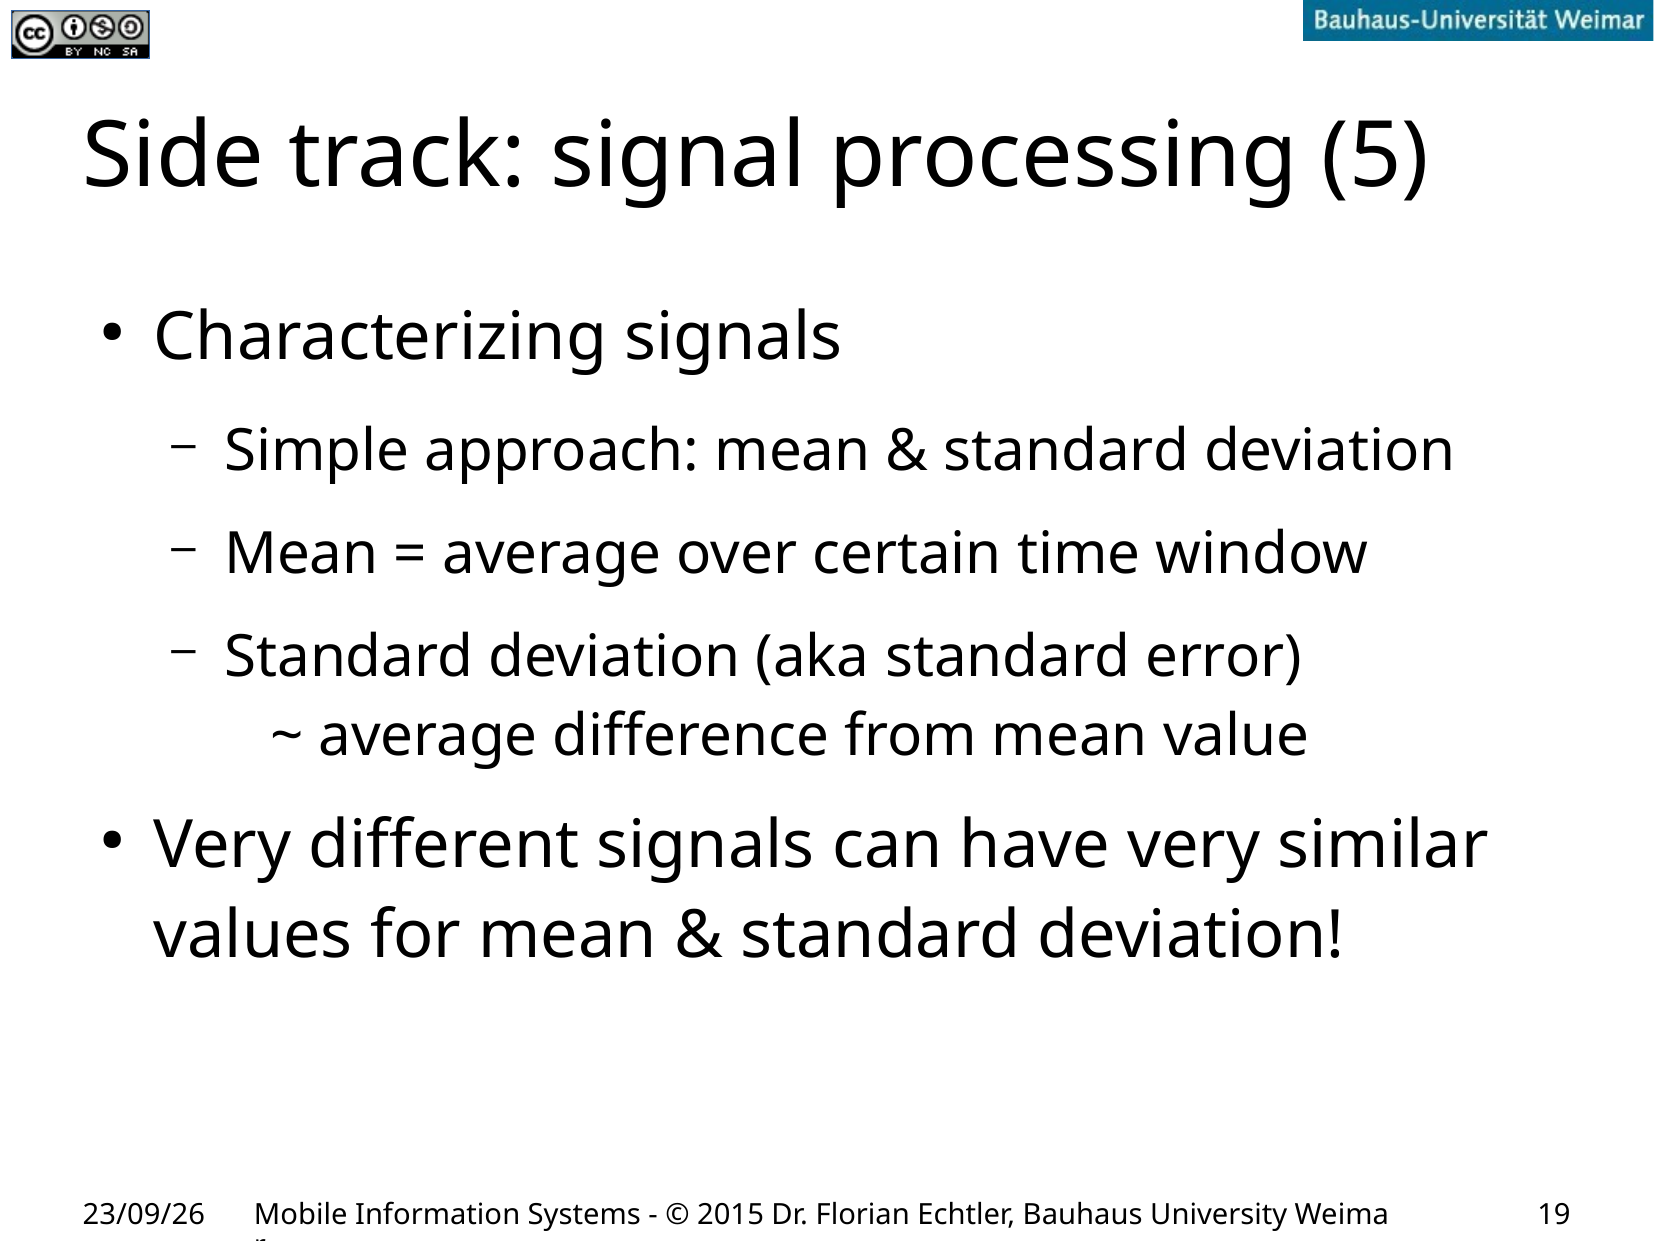

# Side track: signal processing (5)
Characterizing signals
Simple approach: mean & standard deviation
Mean = average over certain time window
Standard deviation (aka standard error) ~ average difference from mean value
Very different signals can have very similar values for mean & standard deviation!
Mobile Information Systems - © 2015 Dr. Florian Echtler, Bauhaus University Weimar
19